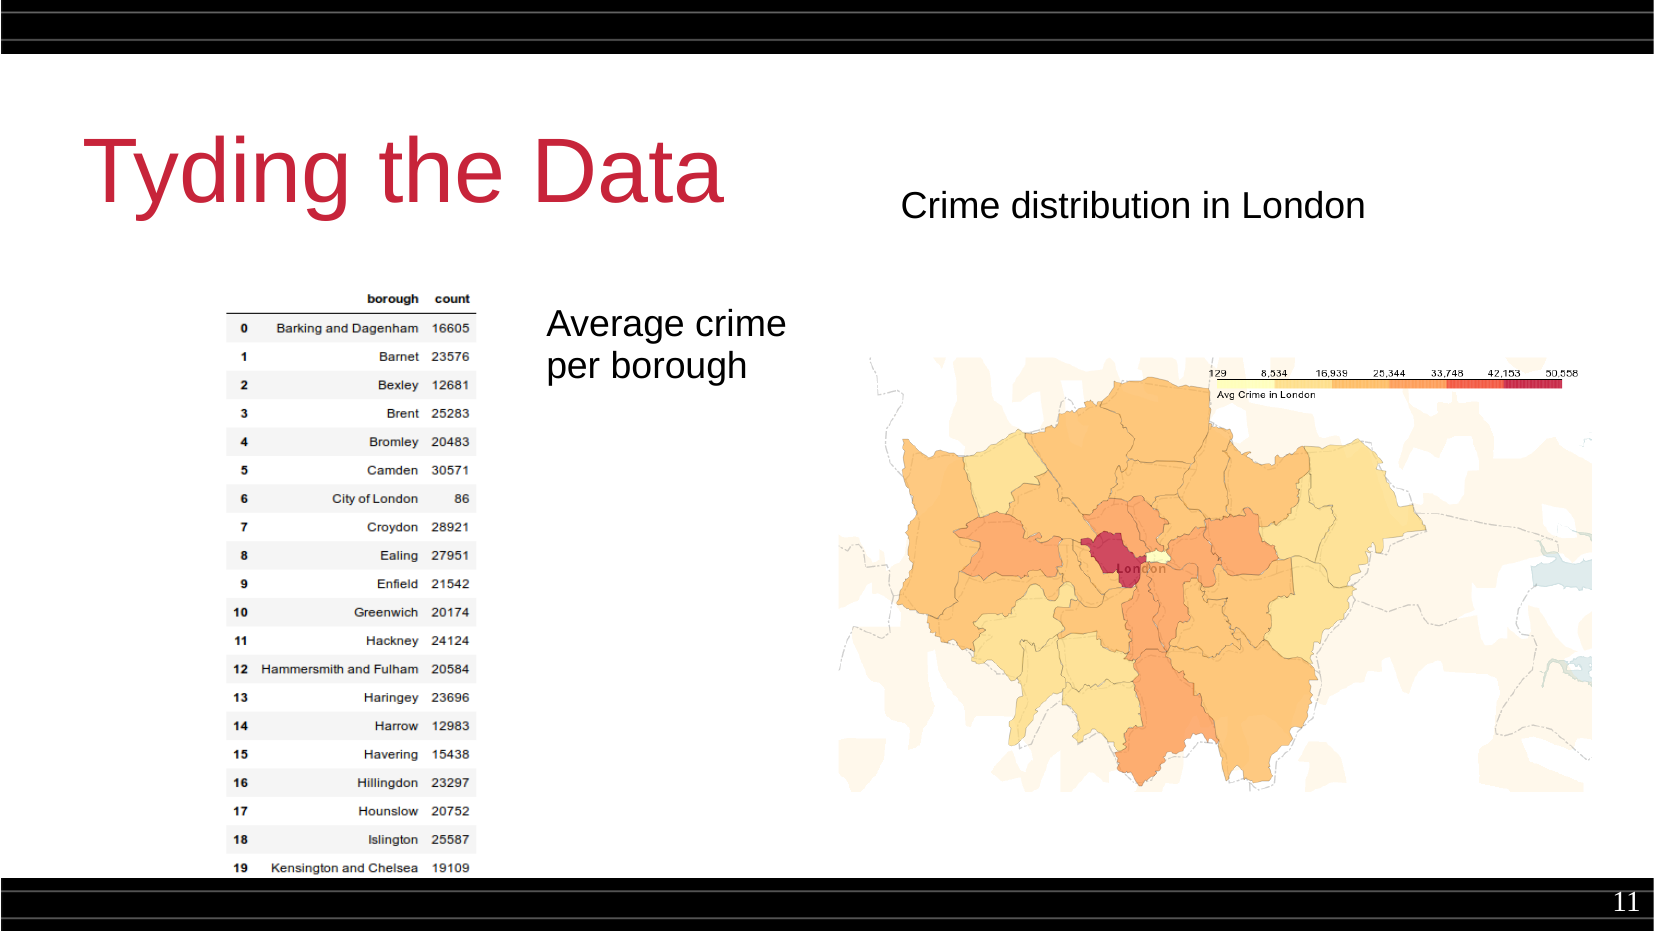

# Tyding the Data
Crime distribution in London
Average crime per borough